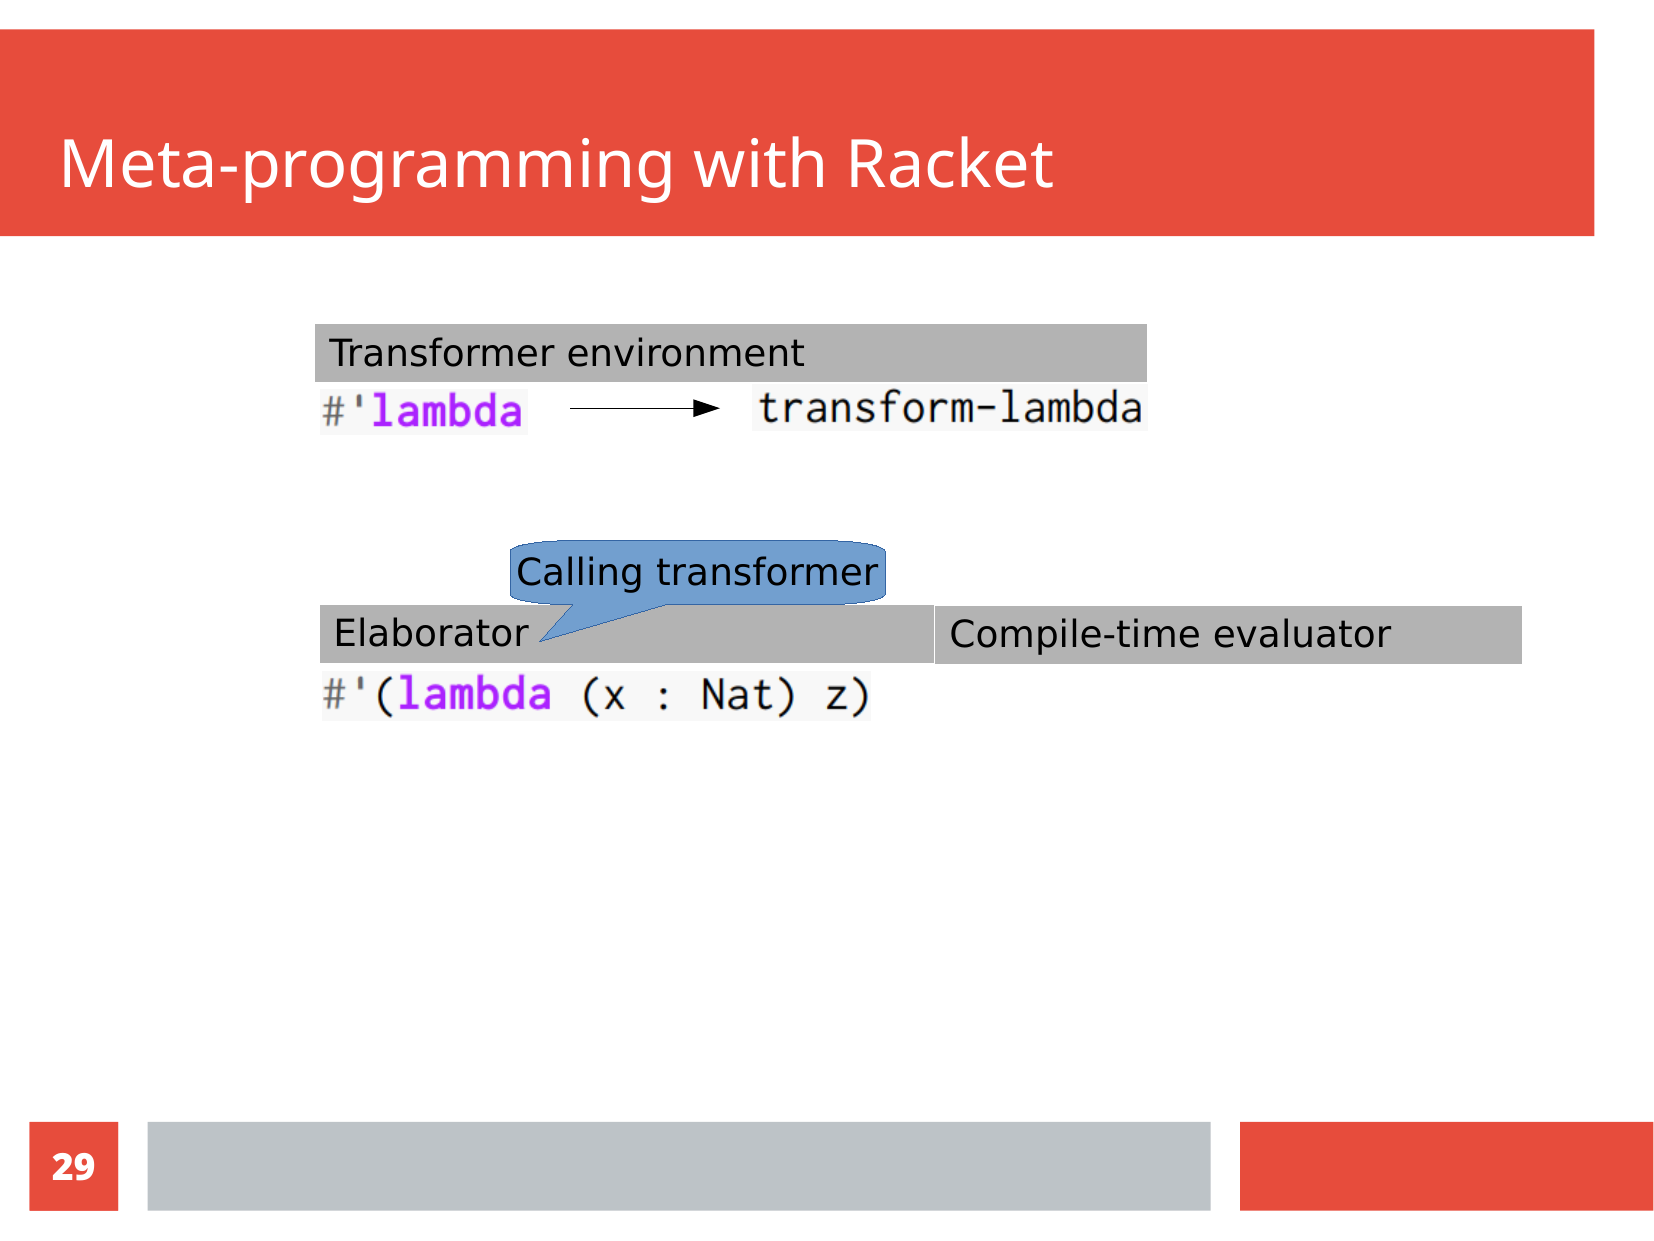

# Meta-programming with Racket
| Transformer environment | |
| --- | --- |
| | |
Calling transformer
| Elaborator | |
| --- | --- |
| | |
| Compile-time evaluator |
| --- |
| |
29